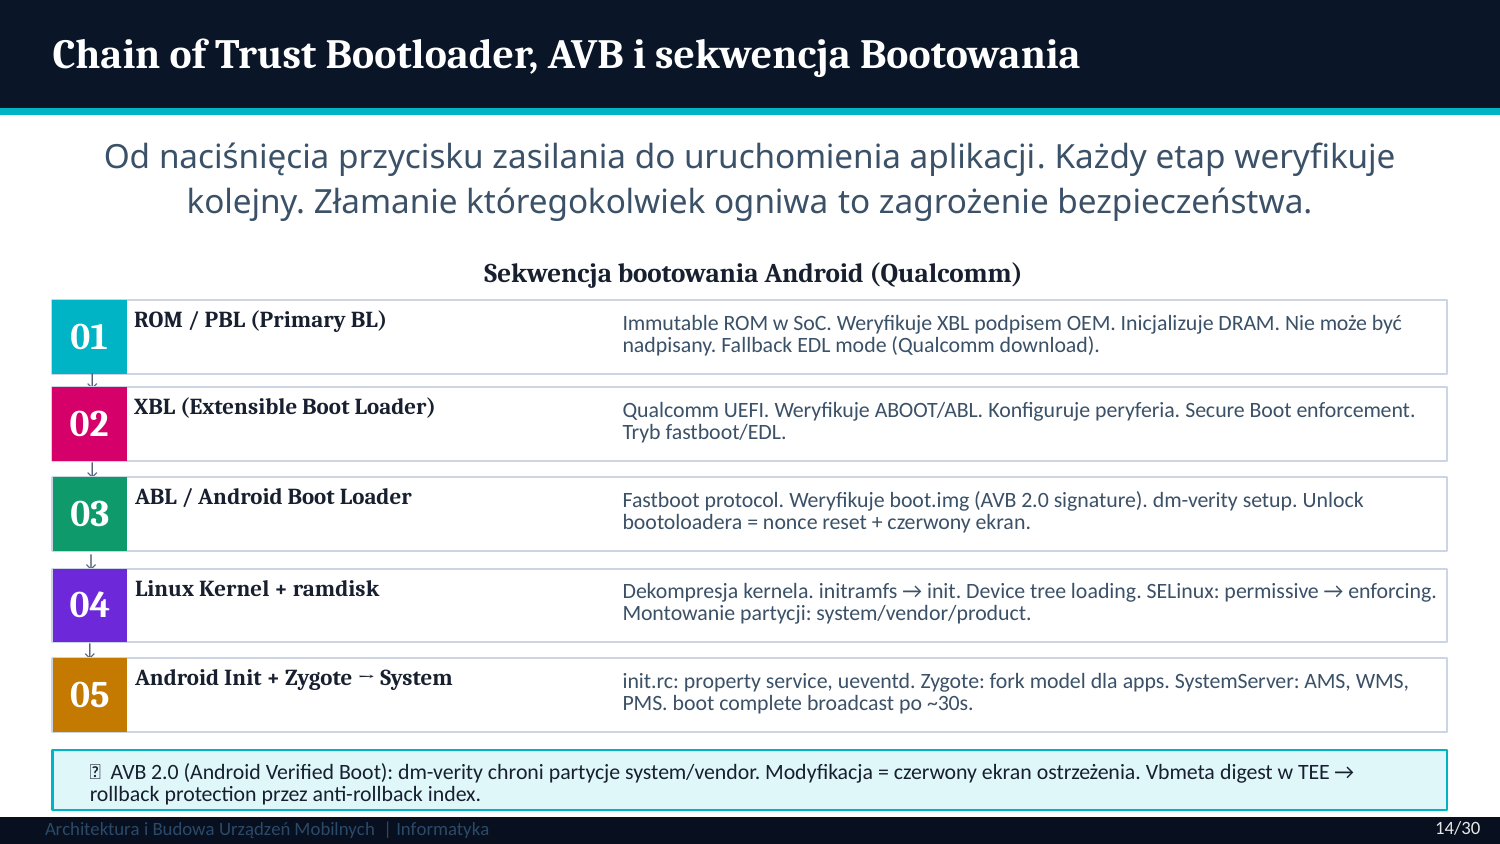

Chain of Trust Bootloader, AVB i sekwencja Bootowania
Od naciśnięcia przycisku zasilania do uruchomienia aplikacji. Każdy etap weryfikuje kolejny. Złamanie któregokolwiek ogniwa to zagrożenie bezpieczeństwa.
Sekwencja bootowania Android (Qualcomm)
01
ROM / PBL (Primary BL)
Immutable ROM w SoC. Weryfikuje XBL podpisem OEM. Inicjalizuje DRAM. Nie może być nadpisany. Fallback EDL mode (Qualcomm download).
↓
02
XBL (Extensible Boot Loader)
Qualcomm UEFI. Weryfikuje ABOOT/ABL. Konfiguruje peryferia. Secure Boot enforcement. Tryb fastboot/EDL.
↓
03
ABL / Android Boot Loader
Fastboot protocol. Weryfikuje boot.img (AVB 2.0 signature). dm-verity setup. Unlock bootoloadera = nonce reset + czerwony ekran.
↓
04
Linux Kernel + ramdisk
Dekompresja kernela. initramfs → init. Device tree loading. SELinux: permissive → enforcing. Montowanie partycji: system/vendor/product.
↓
05
Android Init + Zygote → System
init.rc: property service, ueventd. Zygote: fork model dla apps. SystemServer: AMS, WMS, PMS. boot complete broadcast po ~30s.
💡 AVB 2.0 (Android Verified Boot): dm-verity chroni partycje system/vendor. Modyfikacja = czerwony ekran ostrzeżenia. Vbmeta digest w TEE → rollback protection przez anti-rollback index.
Architektura i Budowa Urządzeń Mobilnych | Informatyka